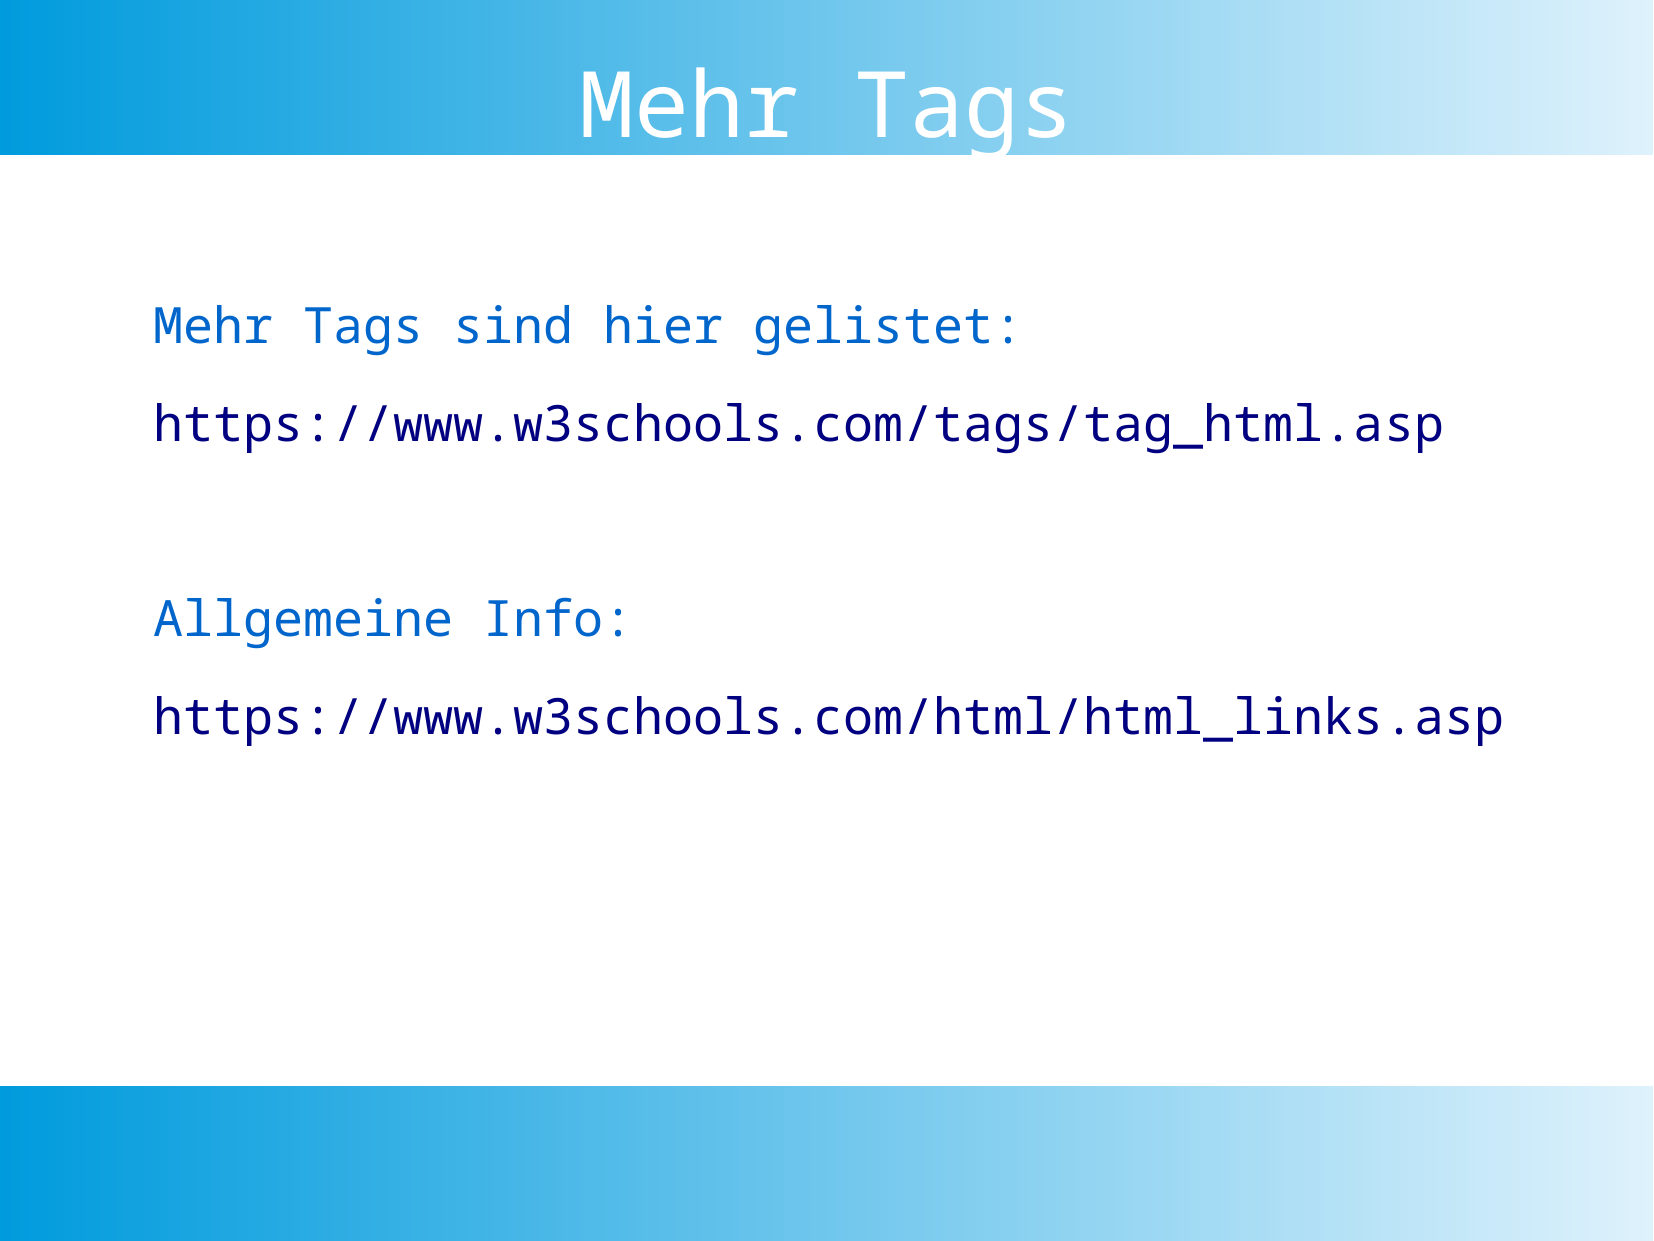

# Mehr Tags
Mehr Tags sind hier gelistet:
https://www.w3schools.com/tags/tag_html.asp
Allgemeine Info:
https://www.w3schools.com/html/html_links.asp